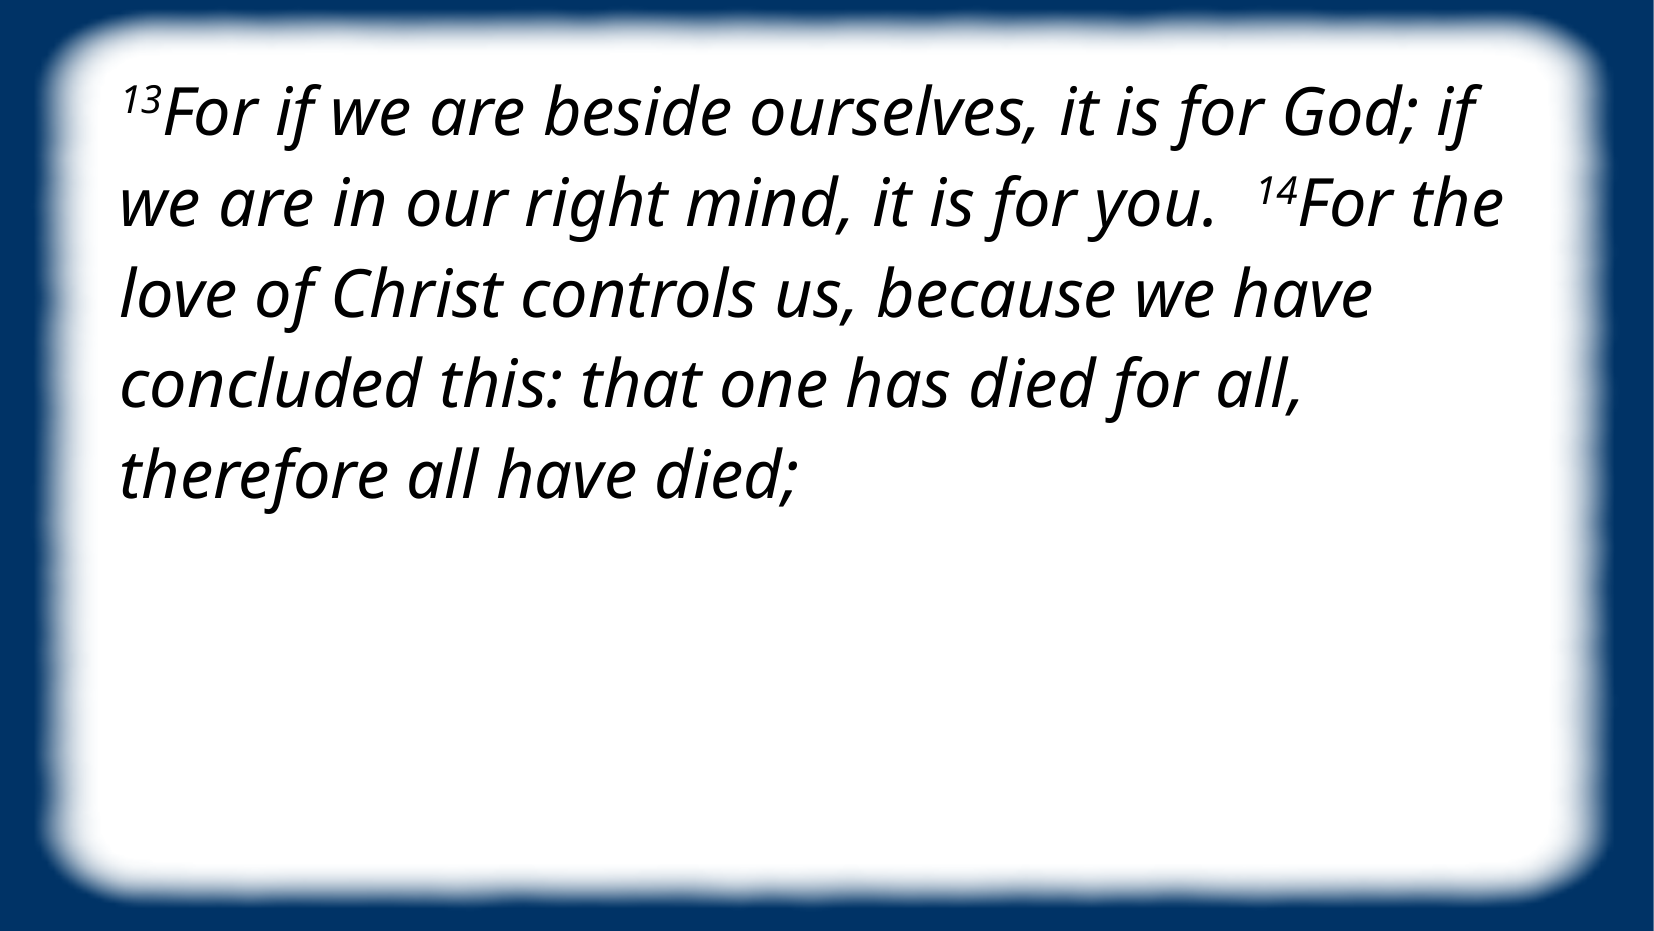

13For if we are beside ourselves, it is for God; if we are in our right mind, it is for you. 14For the love of Christ controls us, because we have concluded this: that one has died for all, therefore all have died;